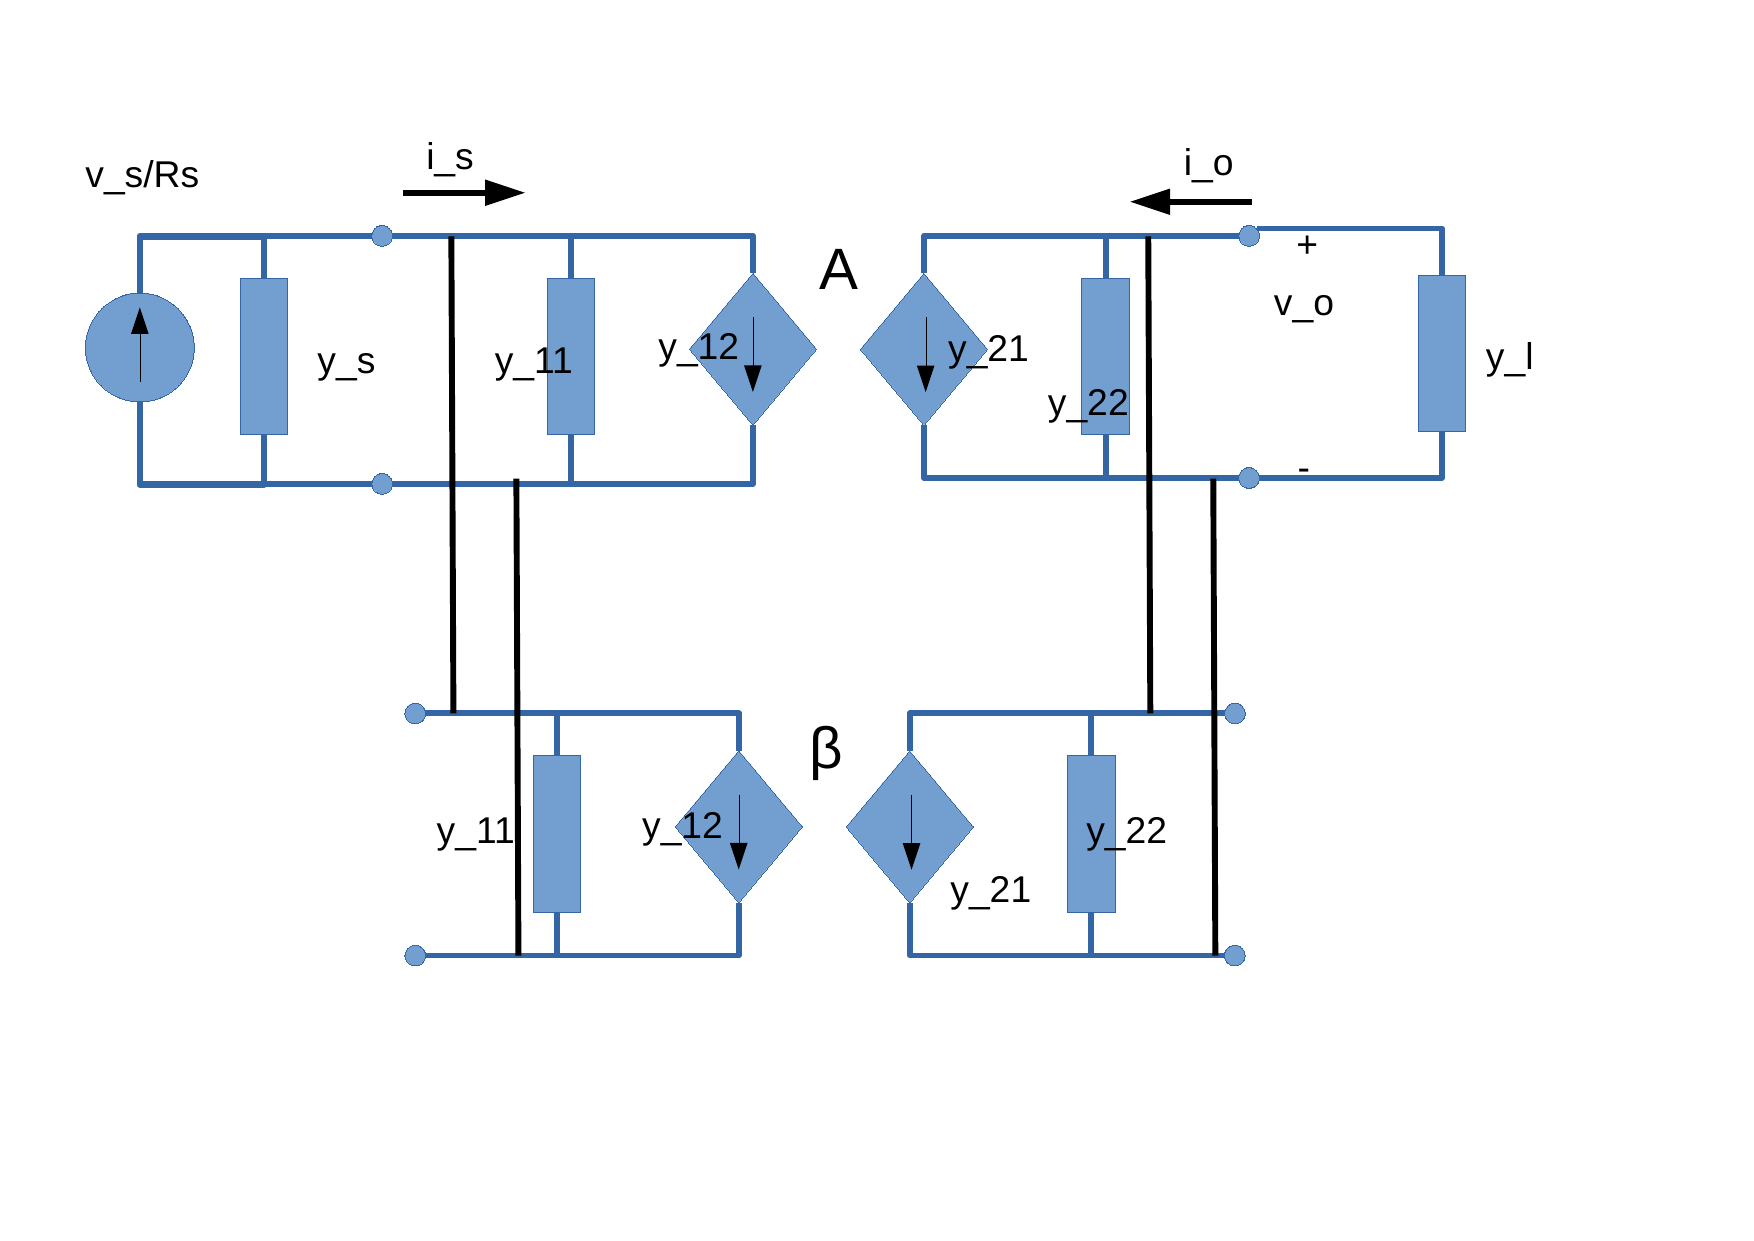

i_s
i_o
v_s/Rs
+
A
v_o
y_12
y_21
y_l
y_s
y_11
y_22
-
β
y_12
y_22
y_11
y_21